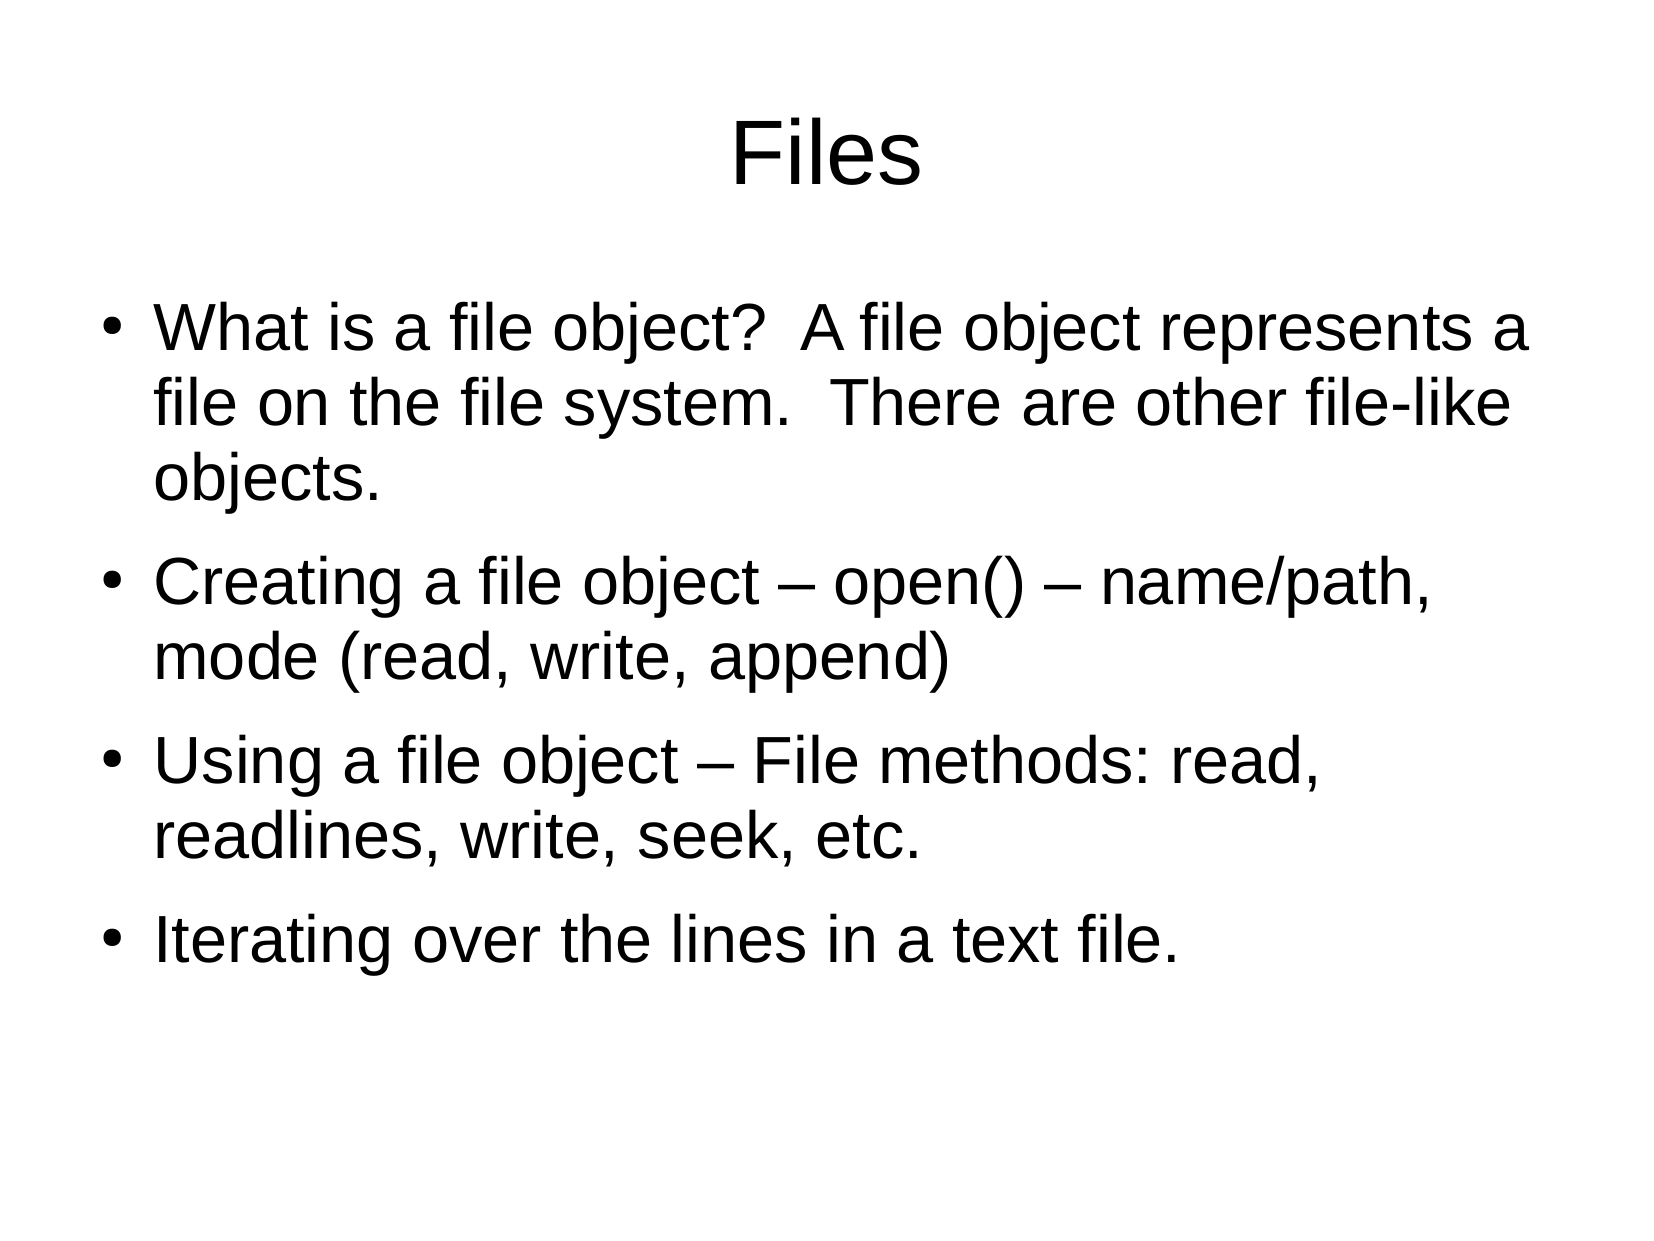

# Files
What is a file object? A file object represents a file on the file system. There are other file-like objects.
Creating a file object – open() – name/path, mode (read, write, append)
Using a file object – File methods: read, readlines, write, seek, etc.
Iterating over the lines in a text file.